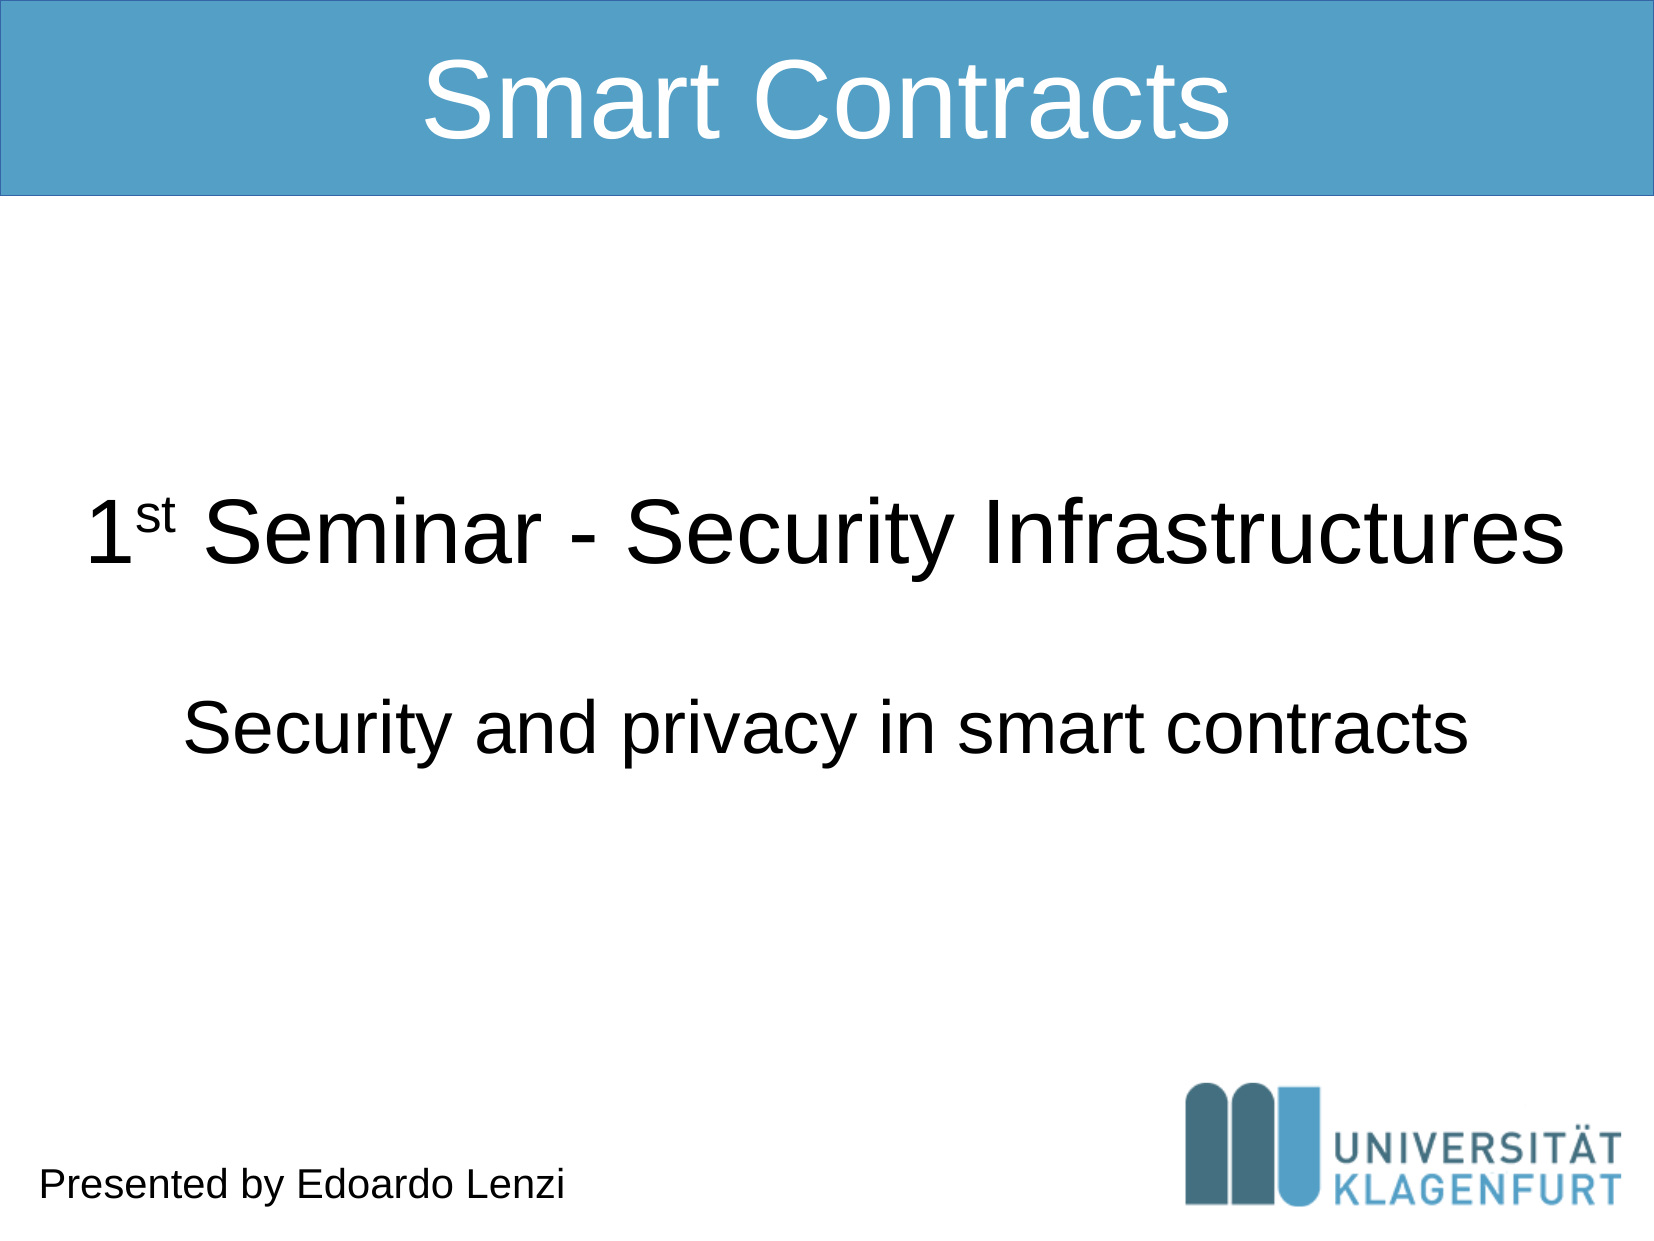

Smart Contracts
# 1st Seminar - Security Infrastructures
Security and privacy in smart contracts
Presented by Edoardo Lenzi